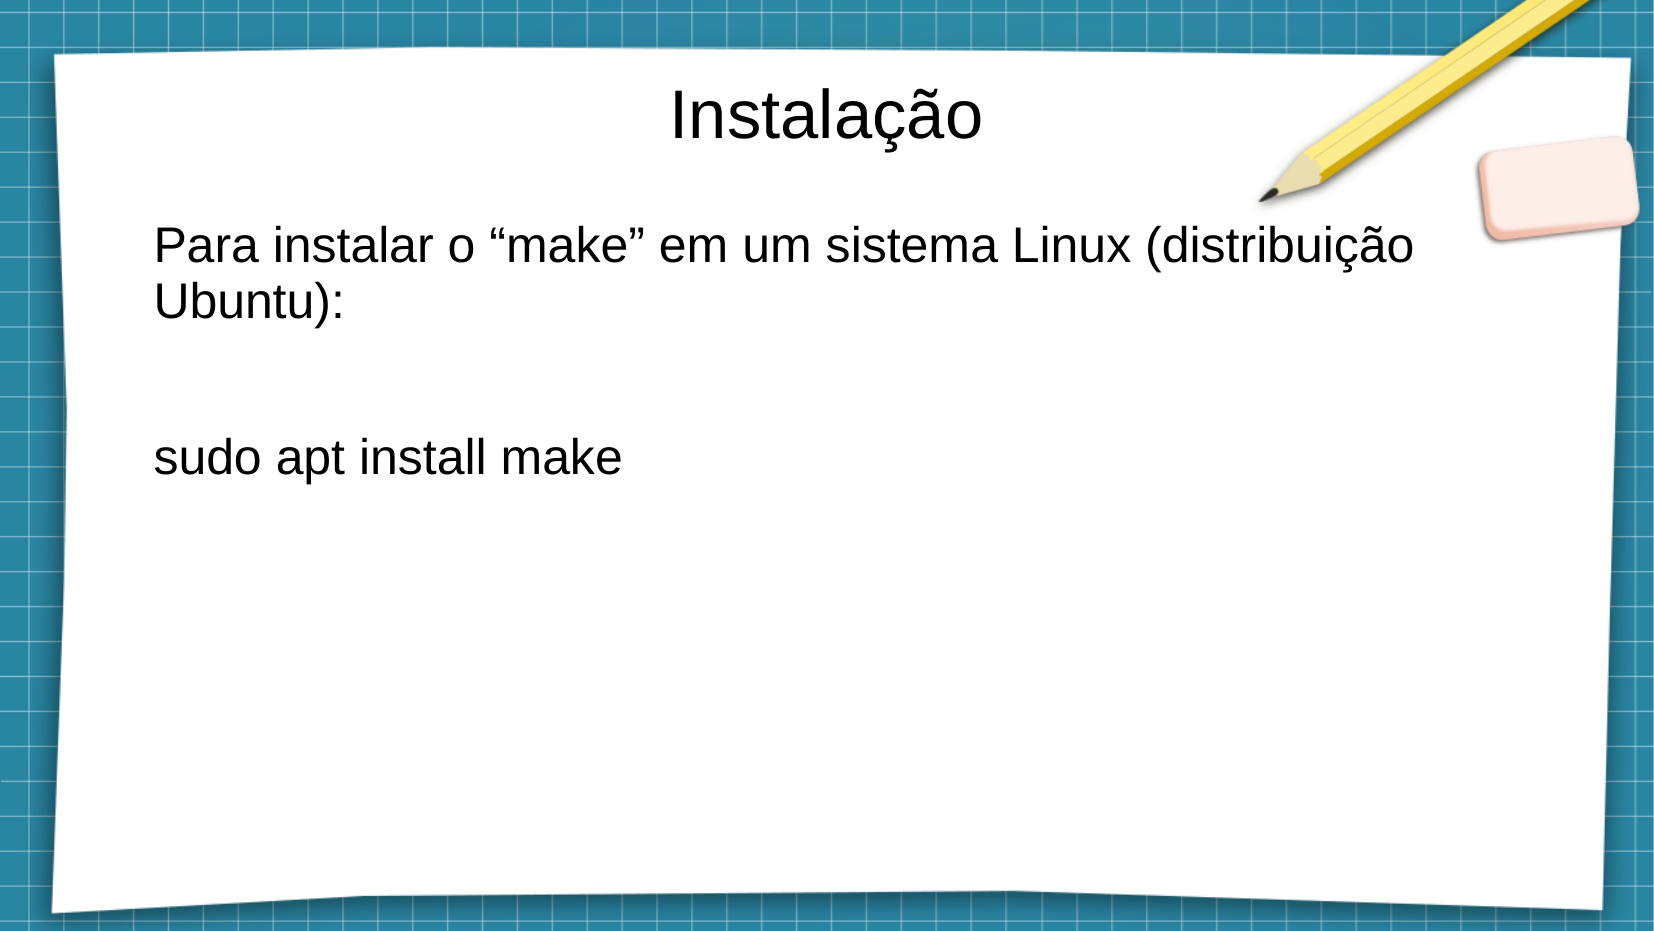

# Instalação
Para instalar o “make” em um sistema Linux (distribuição Ubuntu):
sudo apt install make